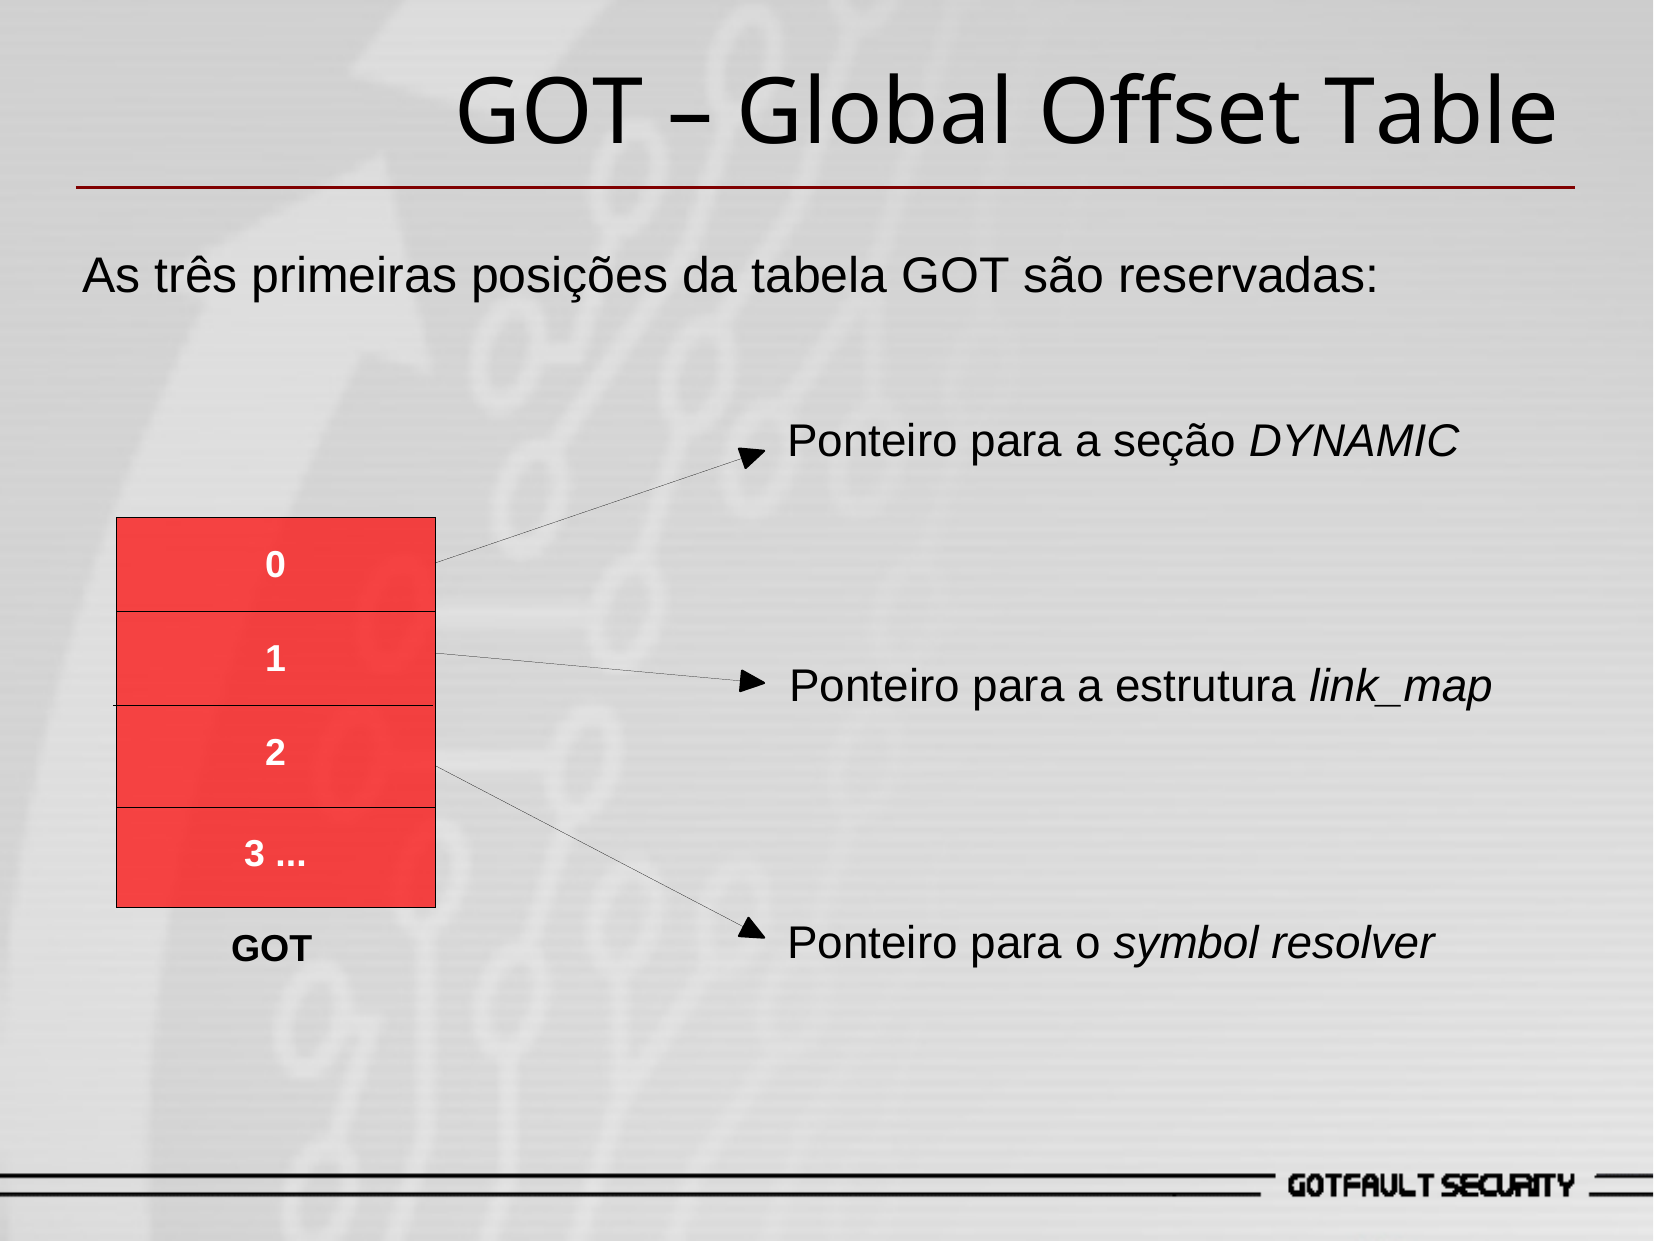

GOT – Global Offset Table
As três primeiras posições da tabela GOT são reservadas:
Ponteiro para a seção DYNAMIC
0
1
2
3 ...
GOT
Ponteiro para a estrutura link_map
Ponteiro para o symbol resolver